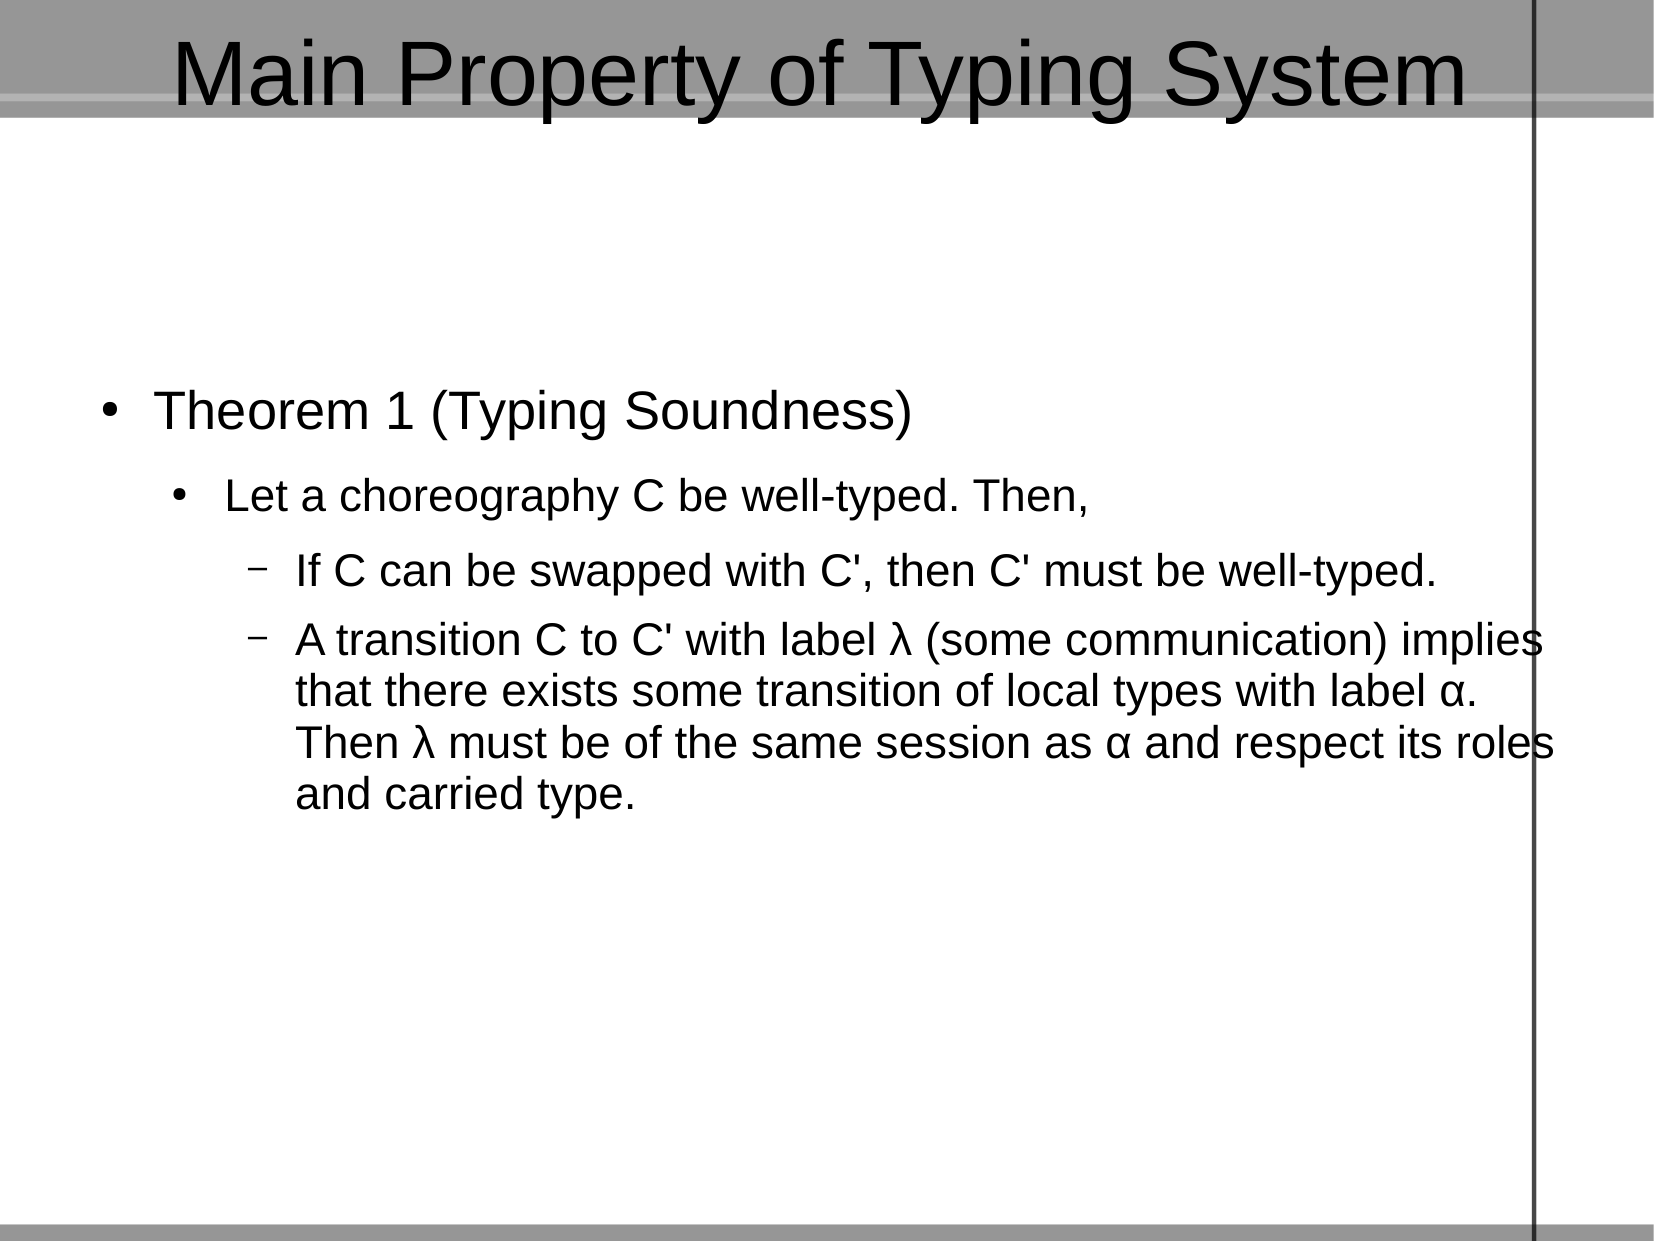

# Main Property of Typing System
Theorem 1 (Typing Soundness)
Let a choreography C be well-typed. Then,
If C can be swapped with C', then C' must be well-typed.
A transition C to C' with label λ (some communication) implies that there exists some transition of local types with label α. Then λ must be of the same session as α and respect its roles and carried type.